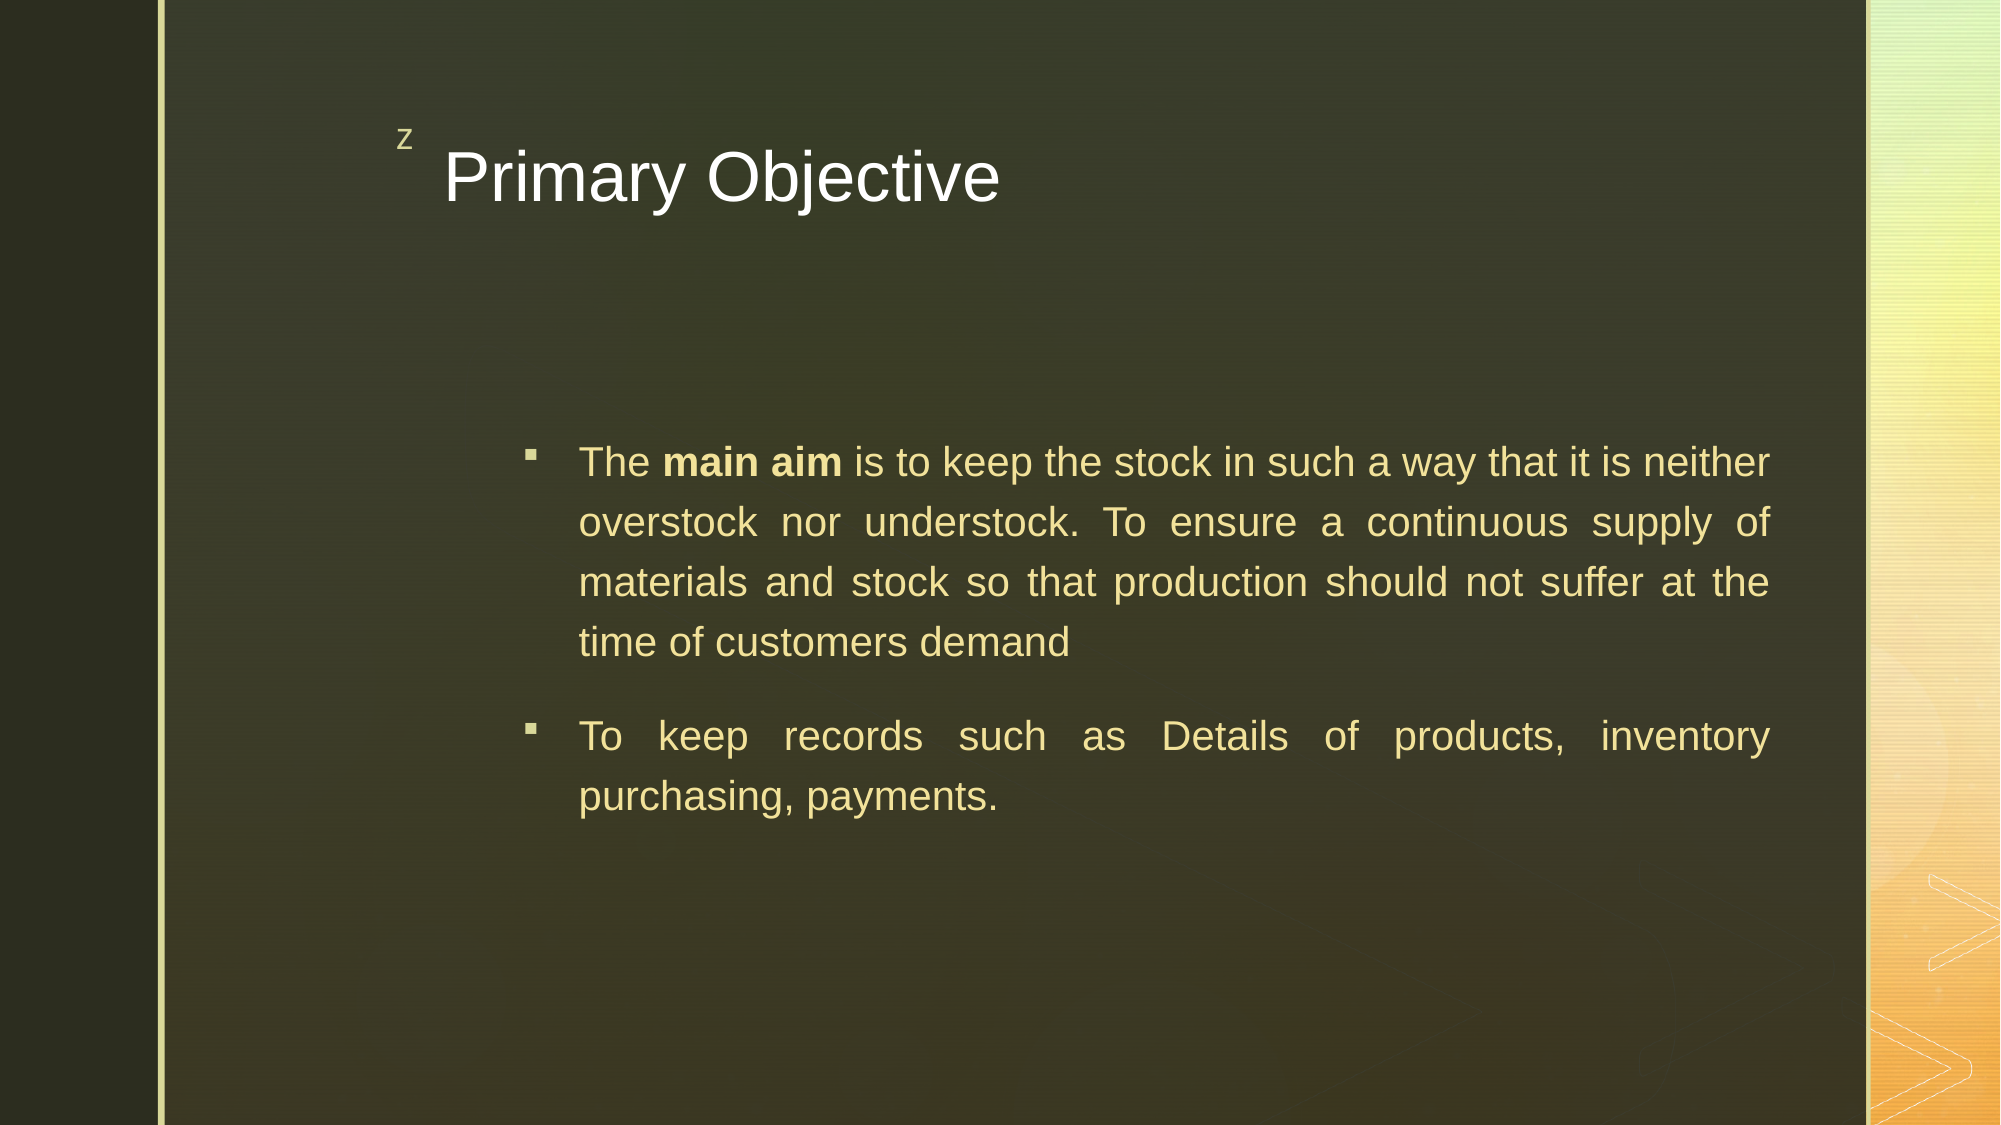

# Primary Objective
The main aim is to keep the stock in such a way that it is neither overstock nor understock. To ensure a continuous supply of materials and stock so that production should not suffer at the time of customers demand
To keep records such as Details of products, inventory purchasing, payments.